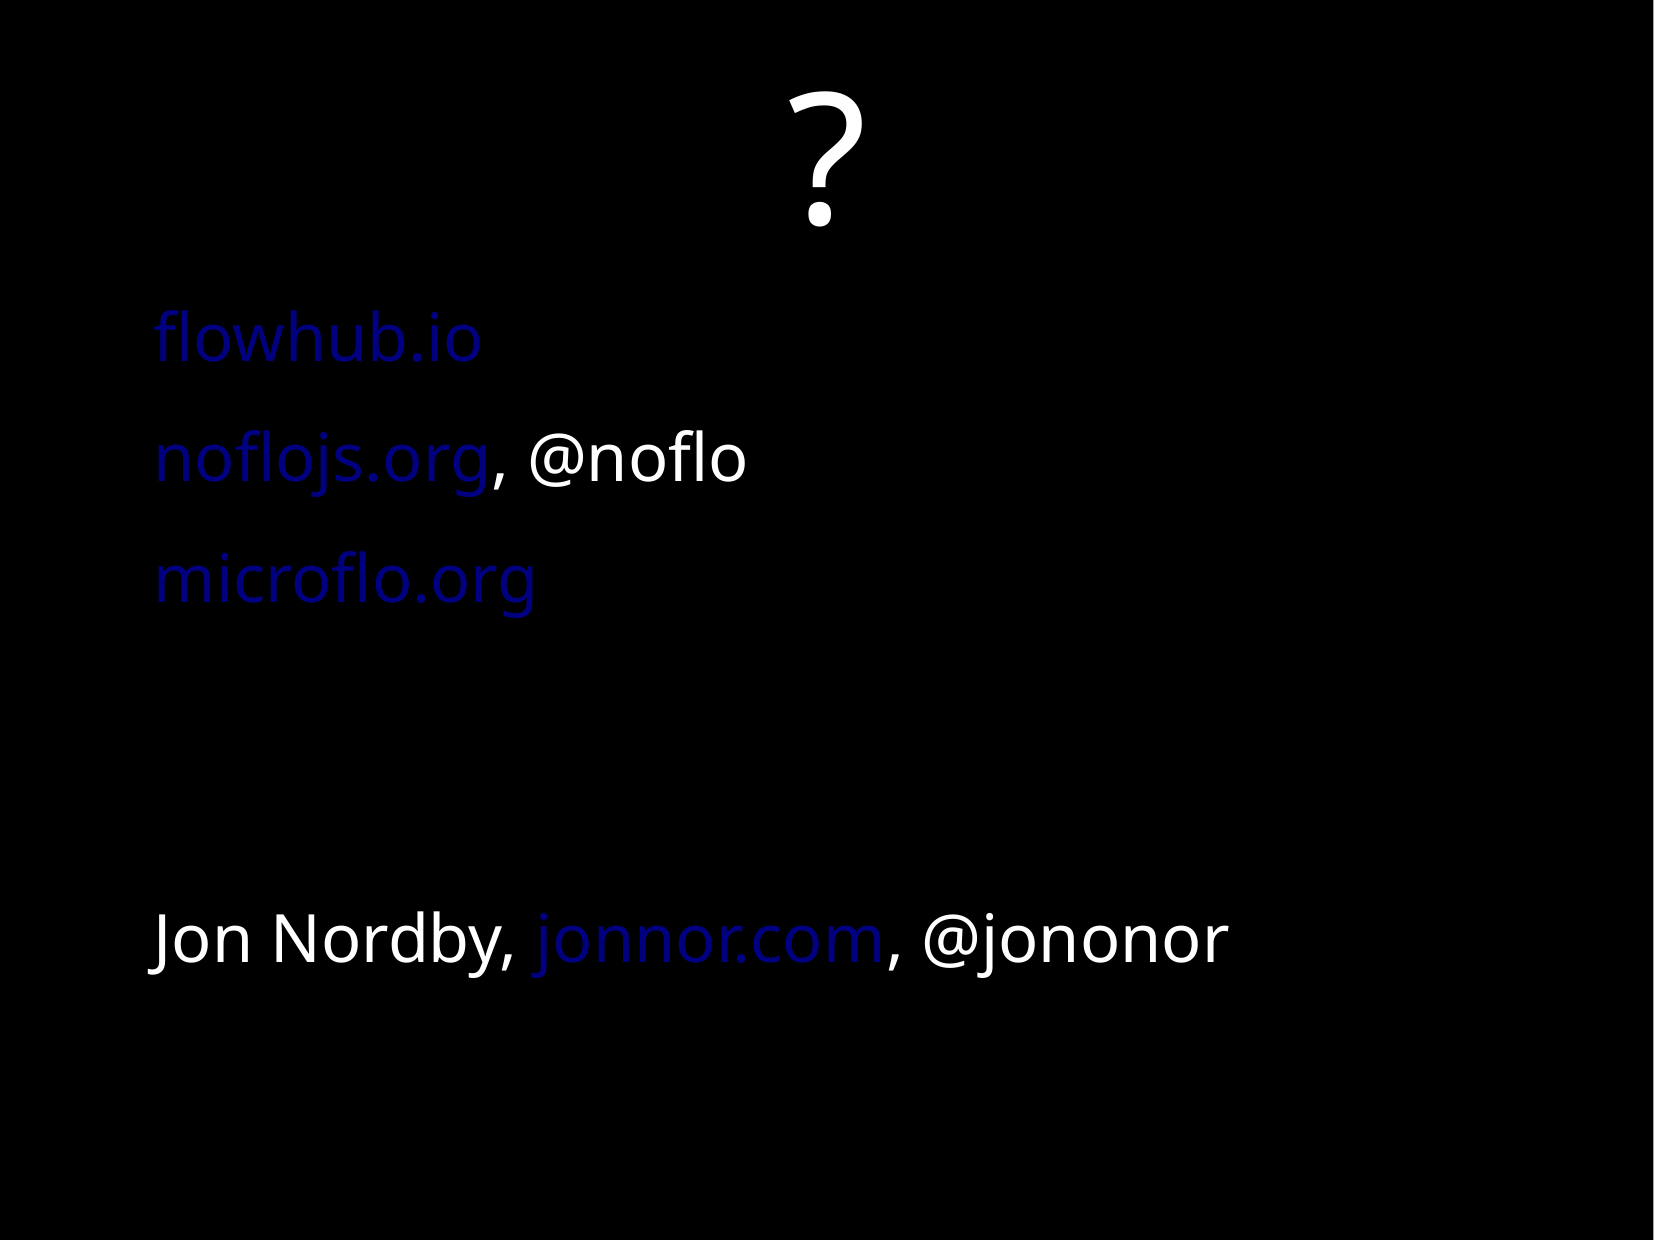

# ?
flowhub.io
noflojs.org, @noflo
microflo.org
Jon Nordby, jonnor.com, @jononor